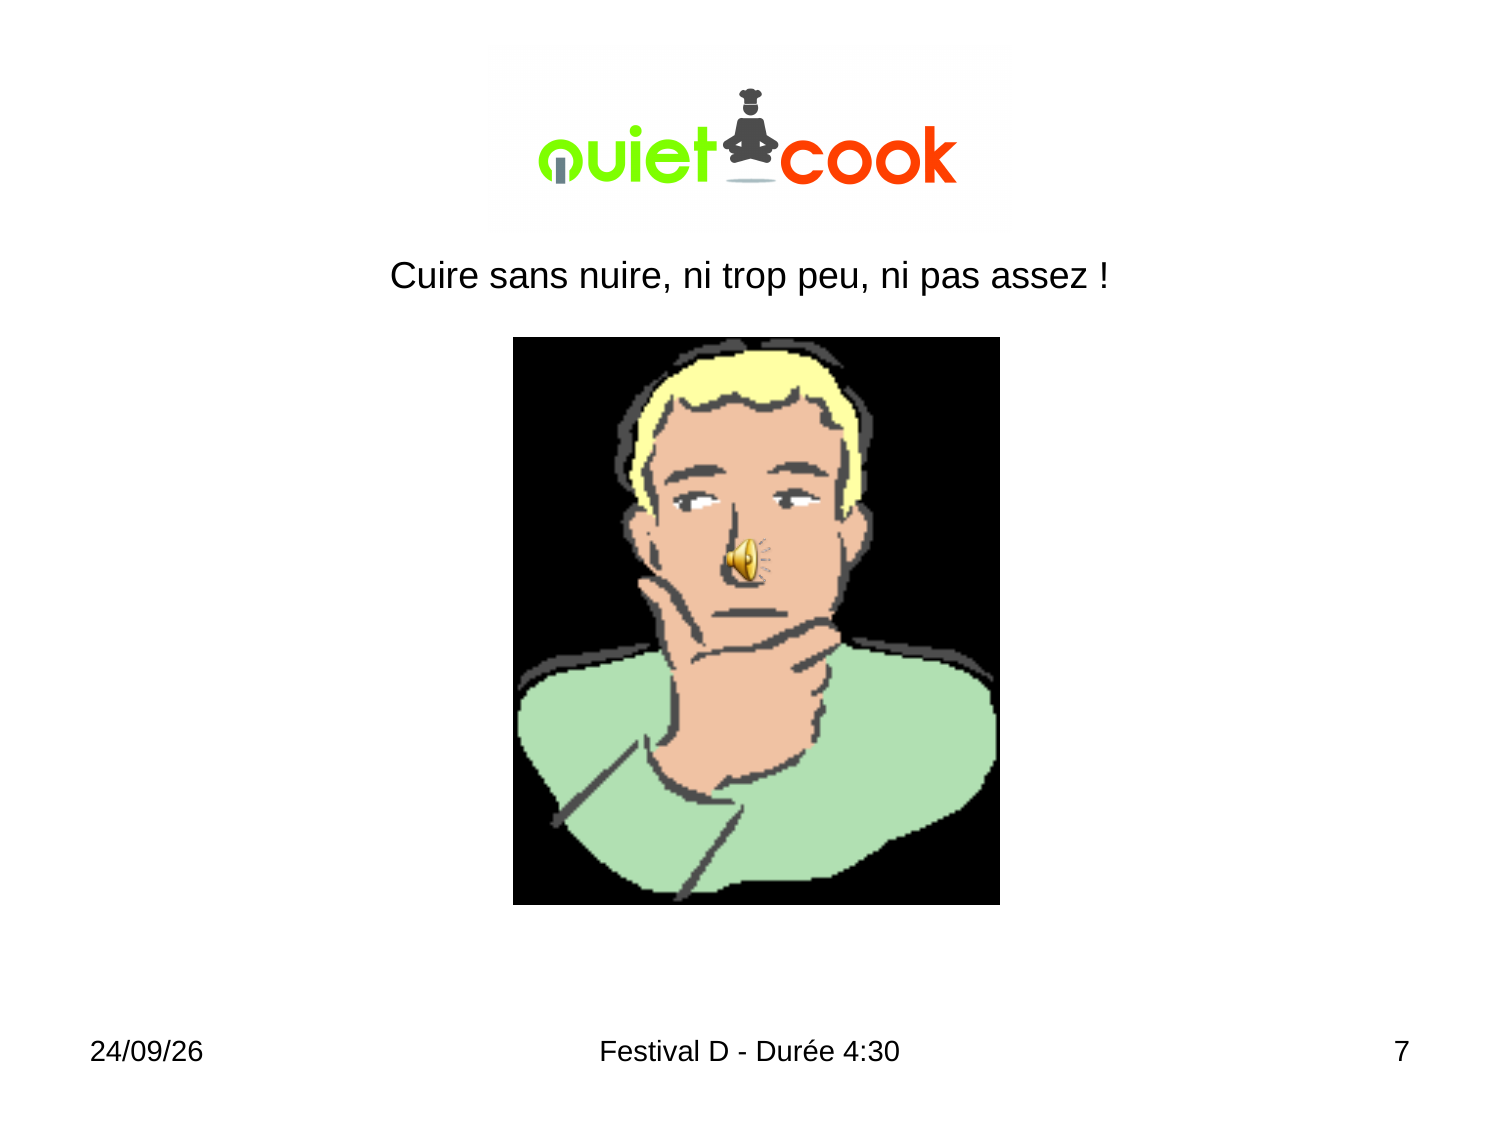

Cuire sans nuire, ni trop peu, ni pas assez !
Festival D - Durée 4:30
7